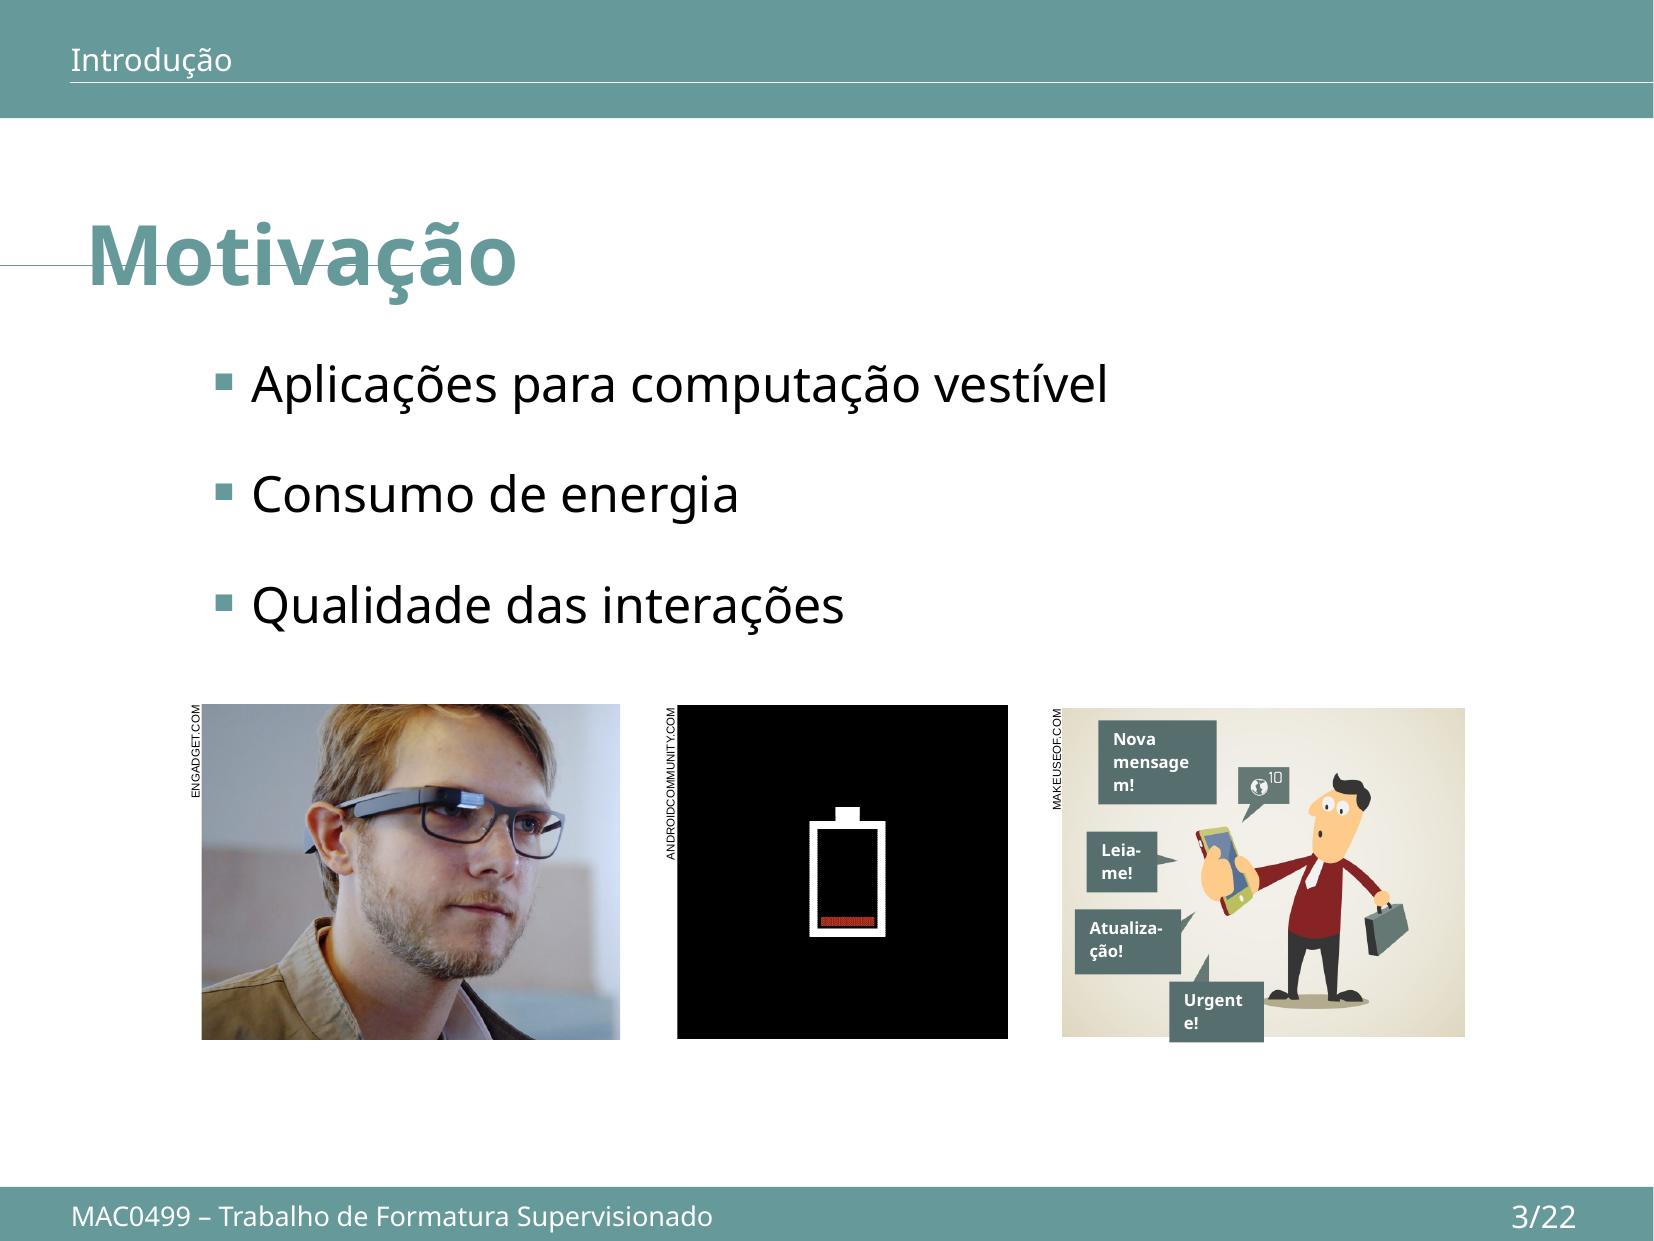

# Introdução
Motivação
Aplicações para computação vestível
Consumo de energia
Qualidade das interações
ENGADGET.COM
ANDROIDCOMMUNITY.COM
MAKEUSEOF.COM
Nova mensagem!
Leia-me!
Atualiza-
ção!
Urgente!
MAC0499 – Trabalho de Formatura Supervisionado
3/22